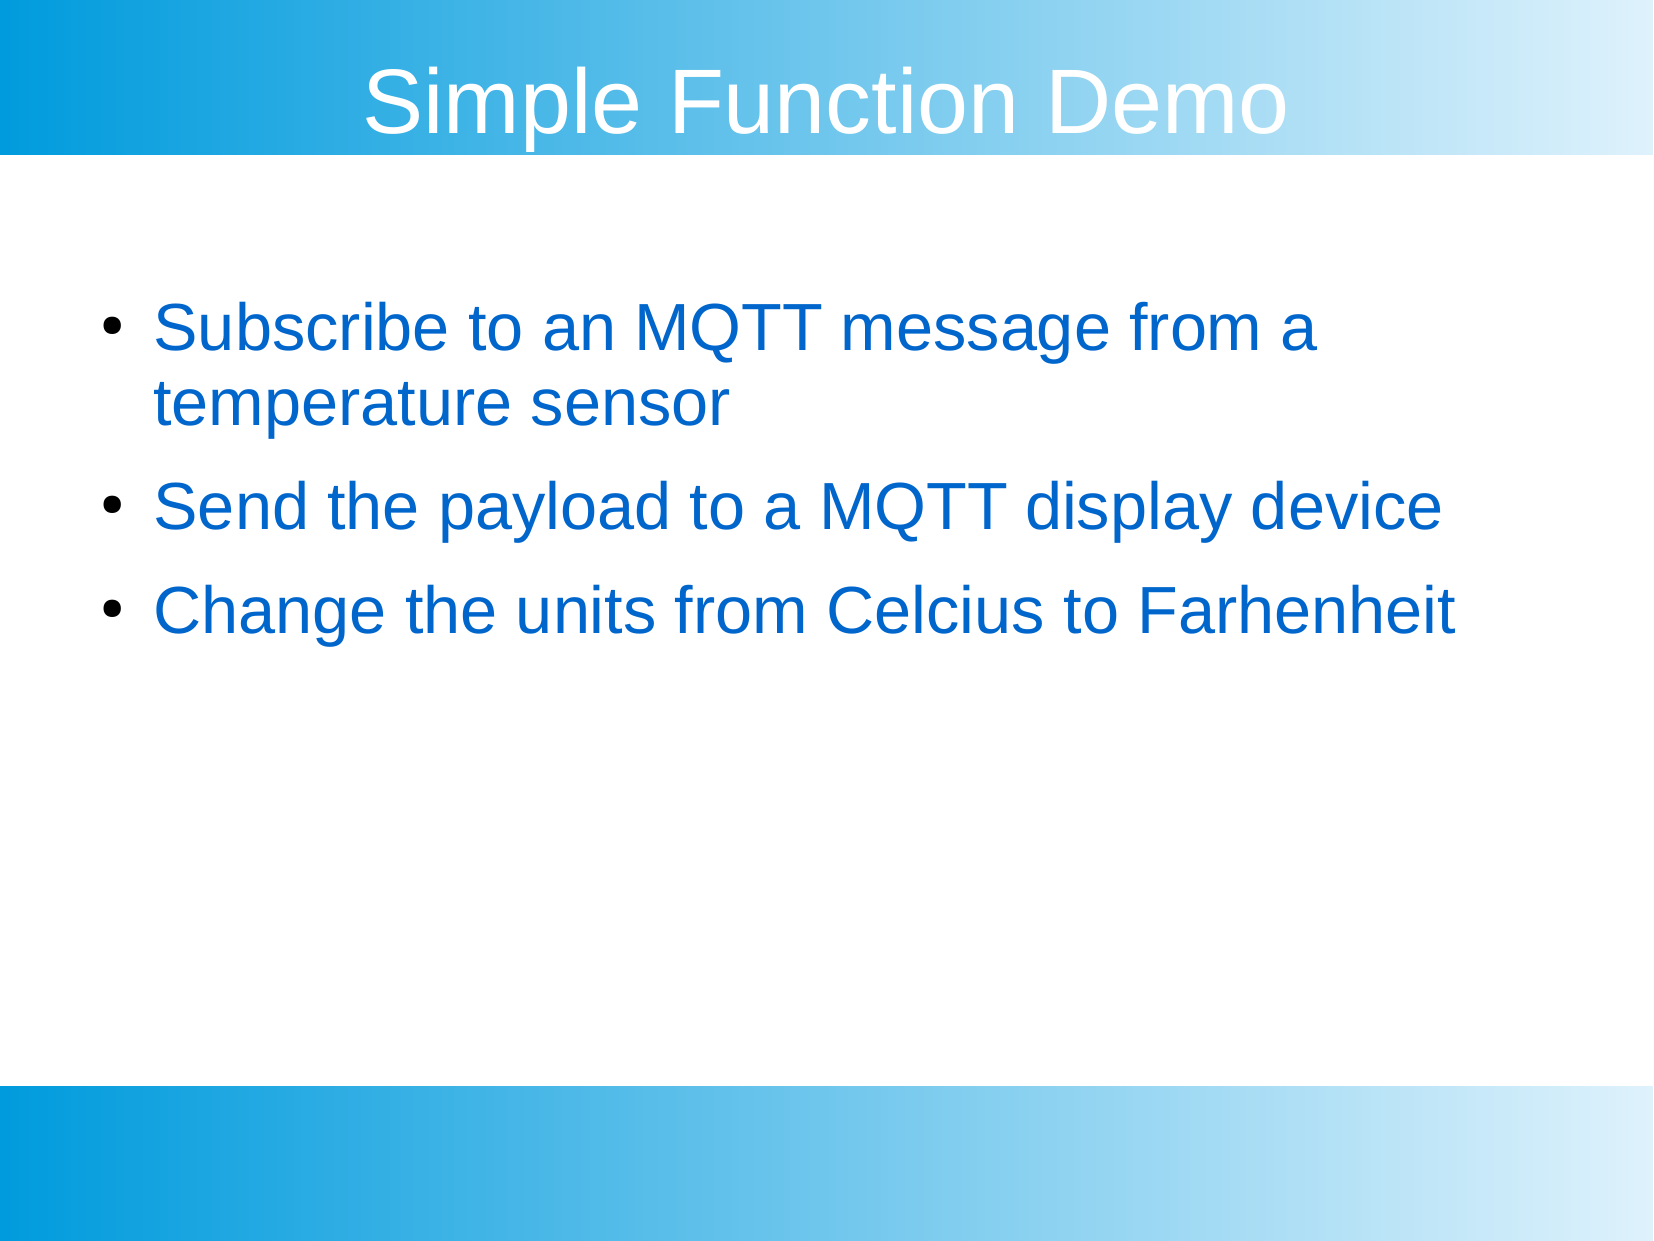

# Simple Function Demo
Subscribe to an MQTT message from a temperature sensor
Send the payload to a MQTT display device
Change the units from Celcius to Farhenheit